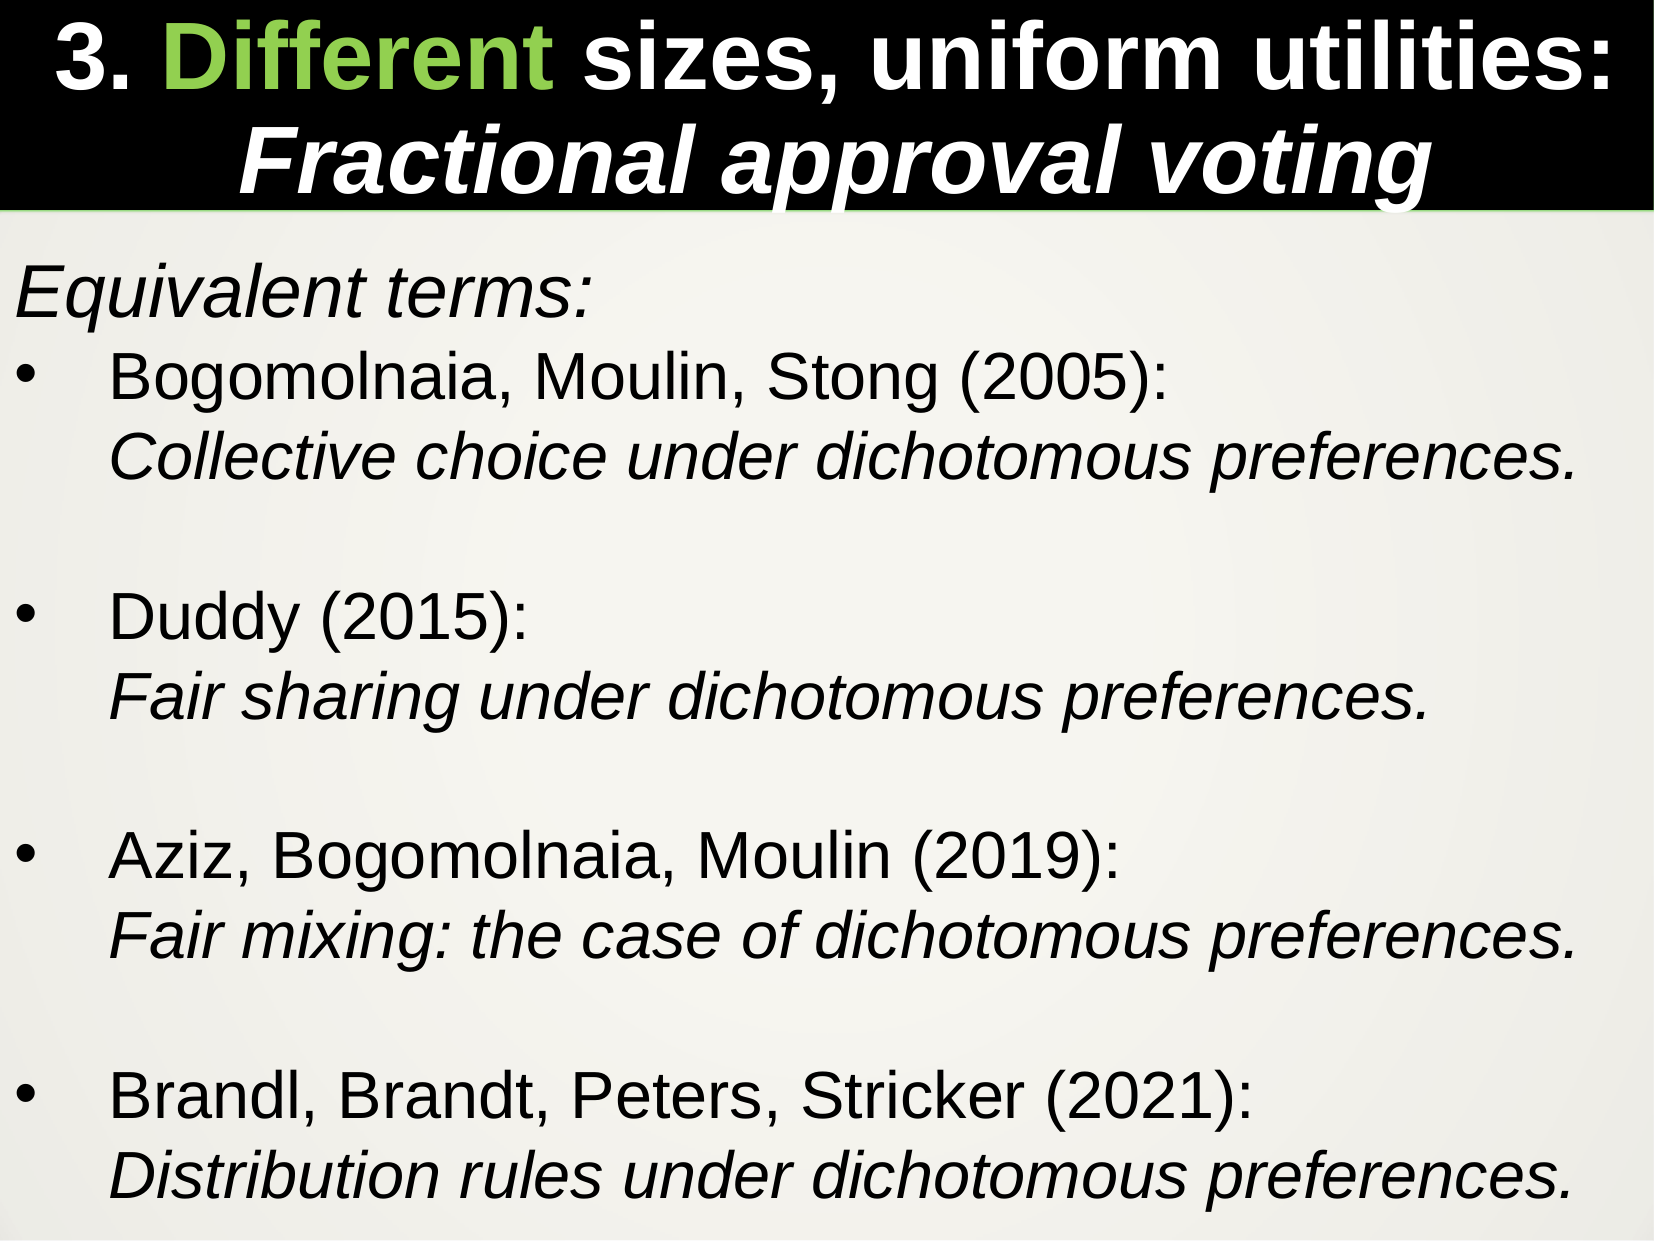

# 3. Different sizes, uniform utilities: Fractional approval voting
Equivalent terms:
Bogomolnaia, Moulin, Stong (2005):
Collective choice under dichotomous preferences.
Duddy (2015):
Fair sharing under dichotomous preferences.
Aziz, Bogomolnaia, Moulin (2019):
Fair mixing: the case of dichotomous preferences.
Brandl, Brandt, Peters, Stricker (2021): Distribution rules under dichotomous preferences.